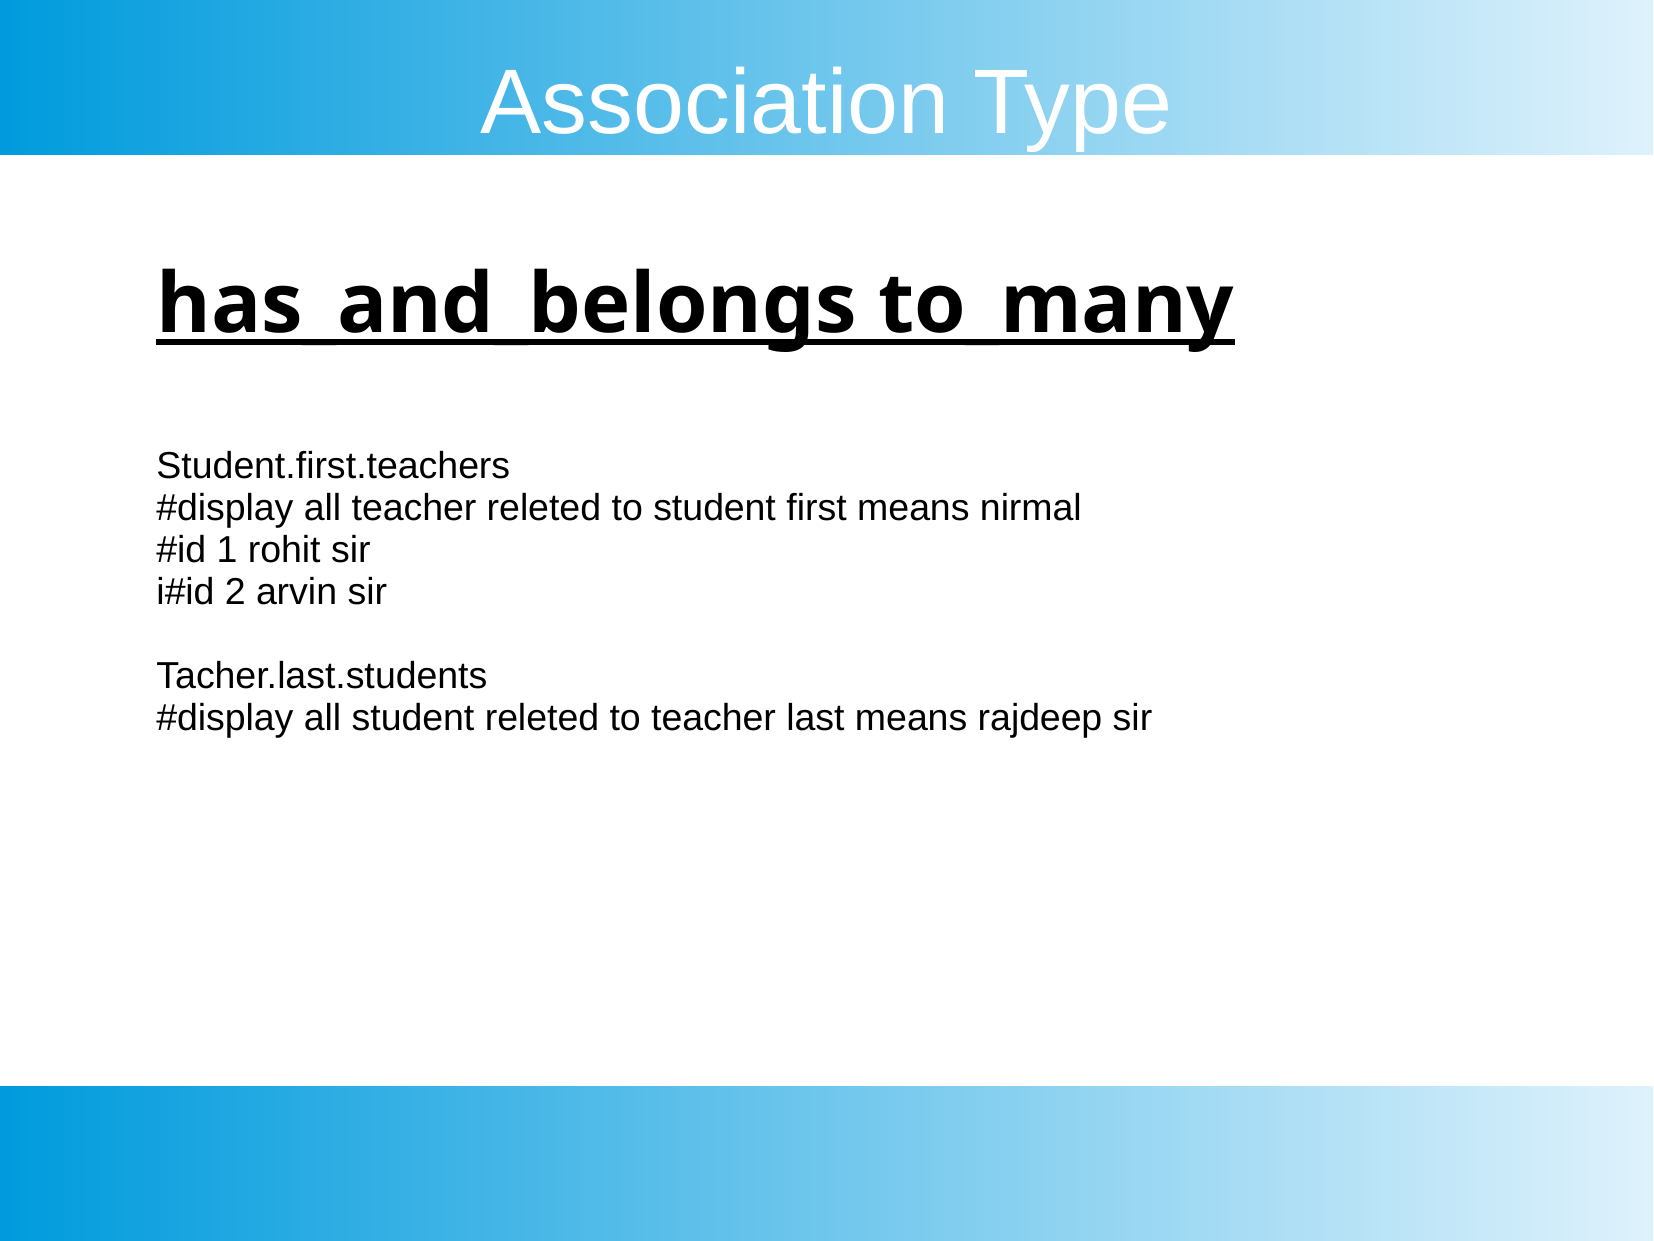

# Association Type
has_and_belongs to_many
Student.first.teachers
#display all teacher releted to student first means nirmal
#id 1 rohit sir
i#id 2 arvin sir
Tacher.last.students
#display all student releted to teacher last means rajdeep sir